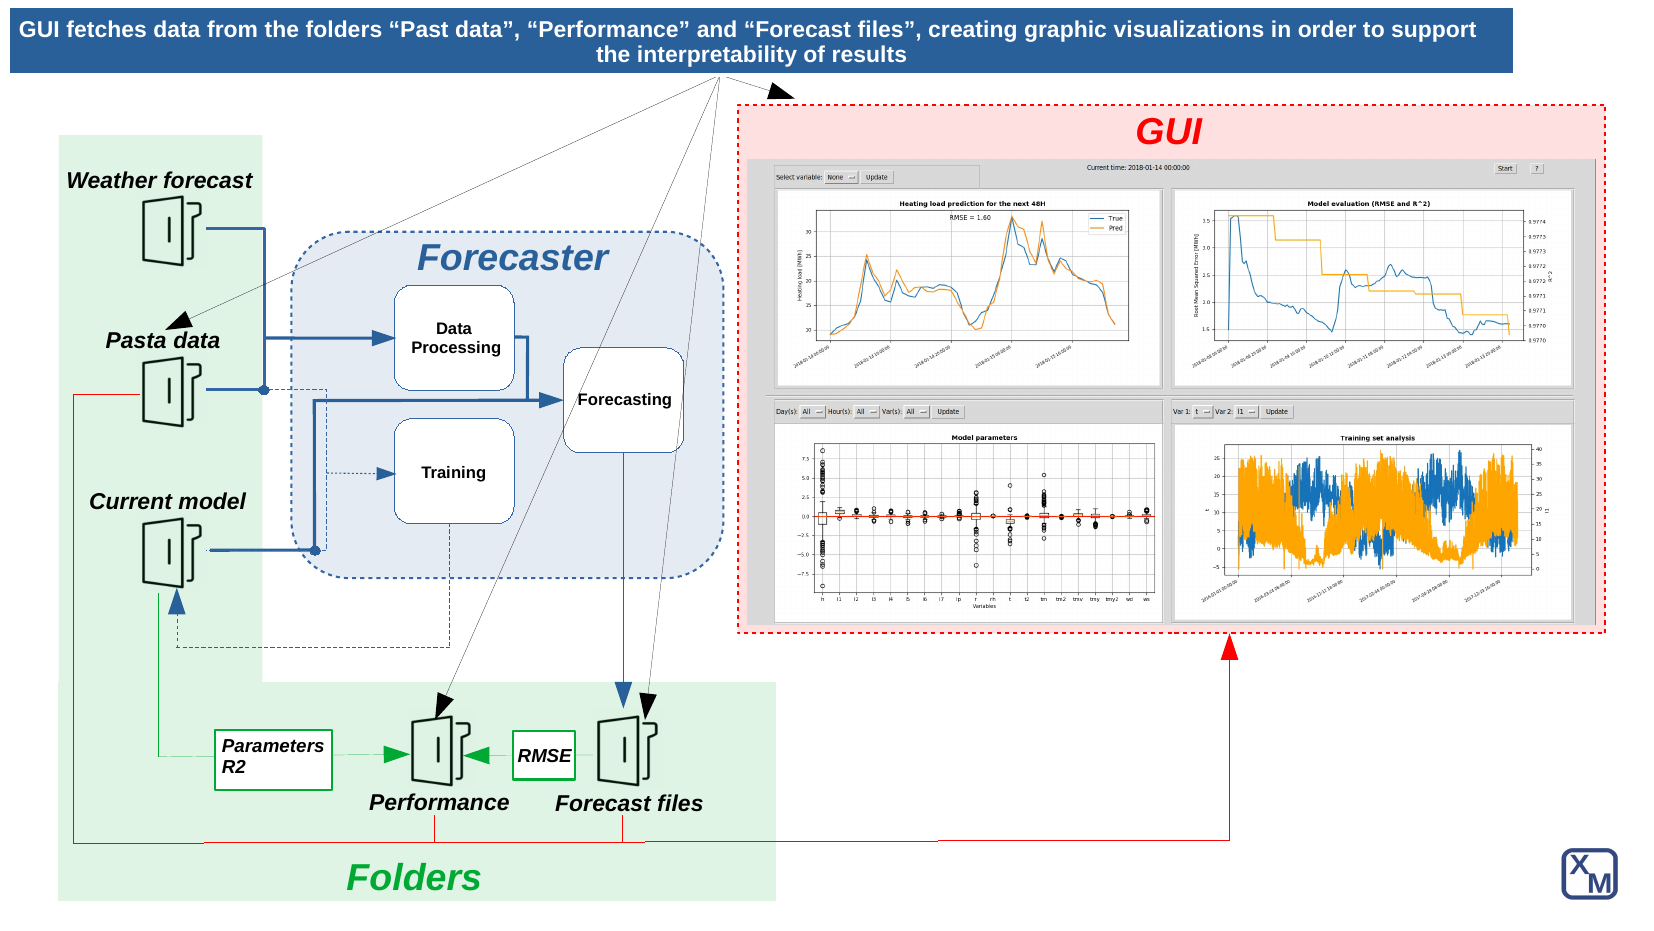

GUI fetches data from the folders “Past data”, “Performance” and “Forecast files”, creating graphic visualizations in order to support
the interpretability of results
GUI
Weather forecast
Forecaster
Data
Processing
Pasta data
Forecasting
Training
Current model
Parameters
R2
RMSE
Performance
Forecast files
Folders